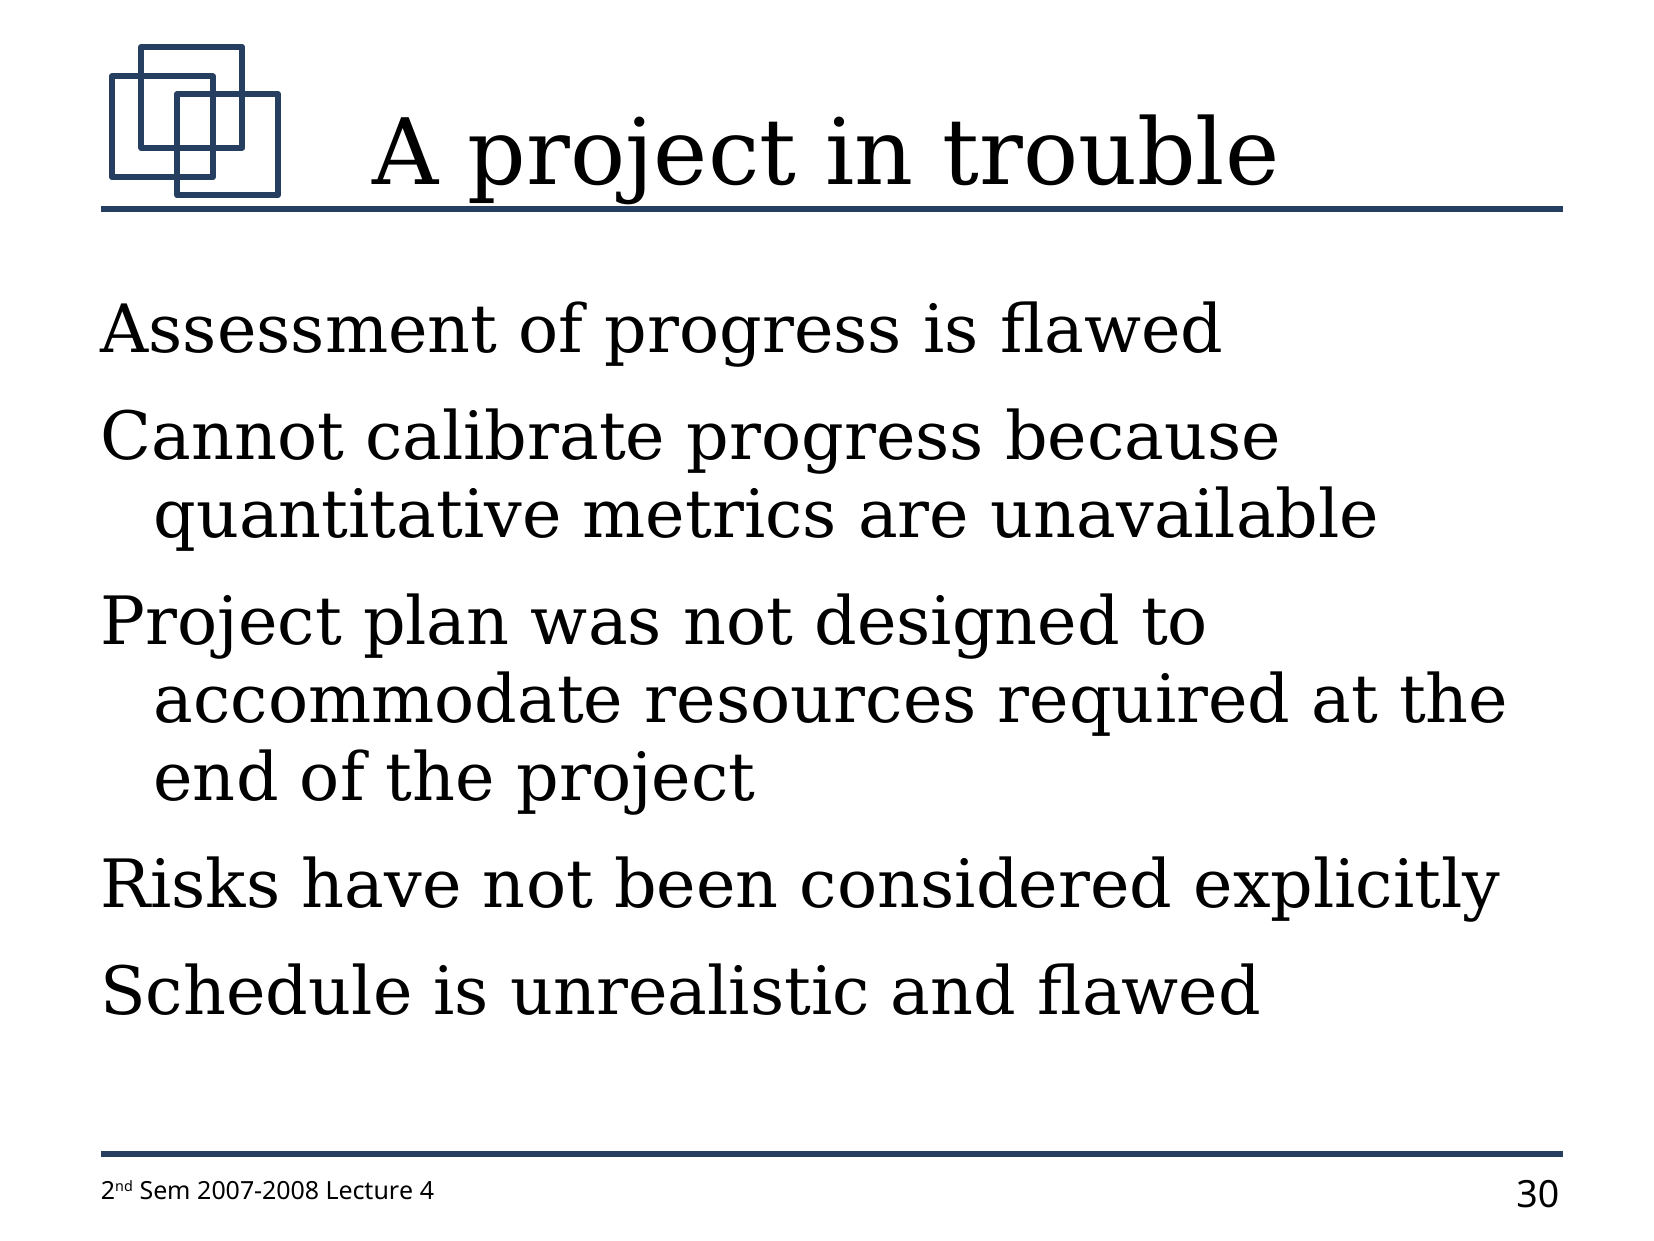

# A project in trouble
Assessment of progress is flawed
Cannot calibrate progress because quantitative metrics are unavailable
Project plan was not designed to accommodate resources required at the end of the project
Risks have not been considered explicitly
Schedule is unrealistic and flawed